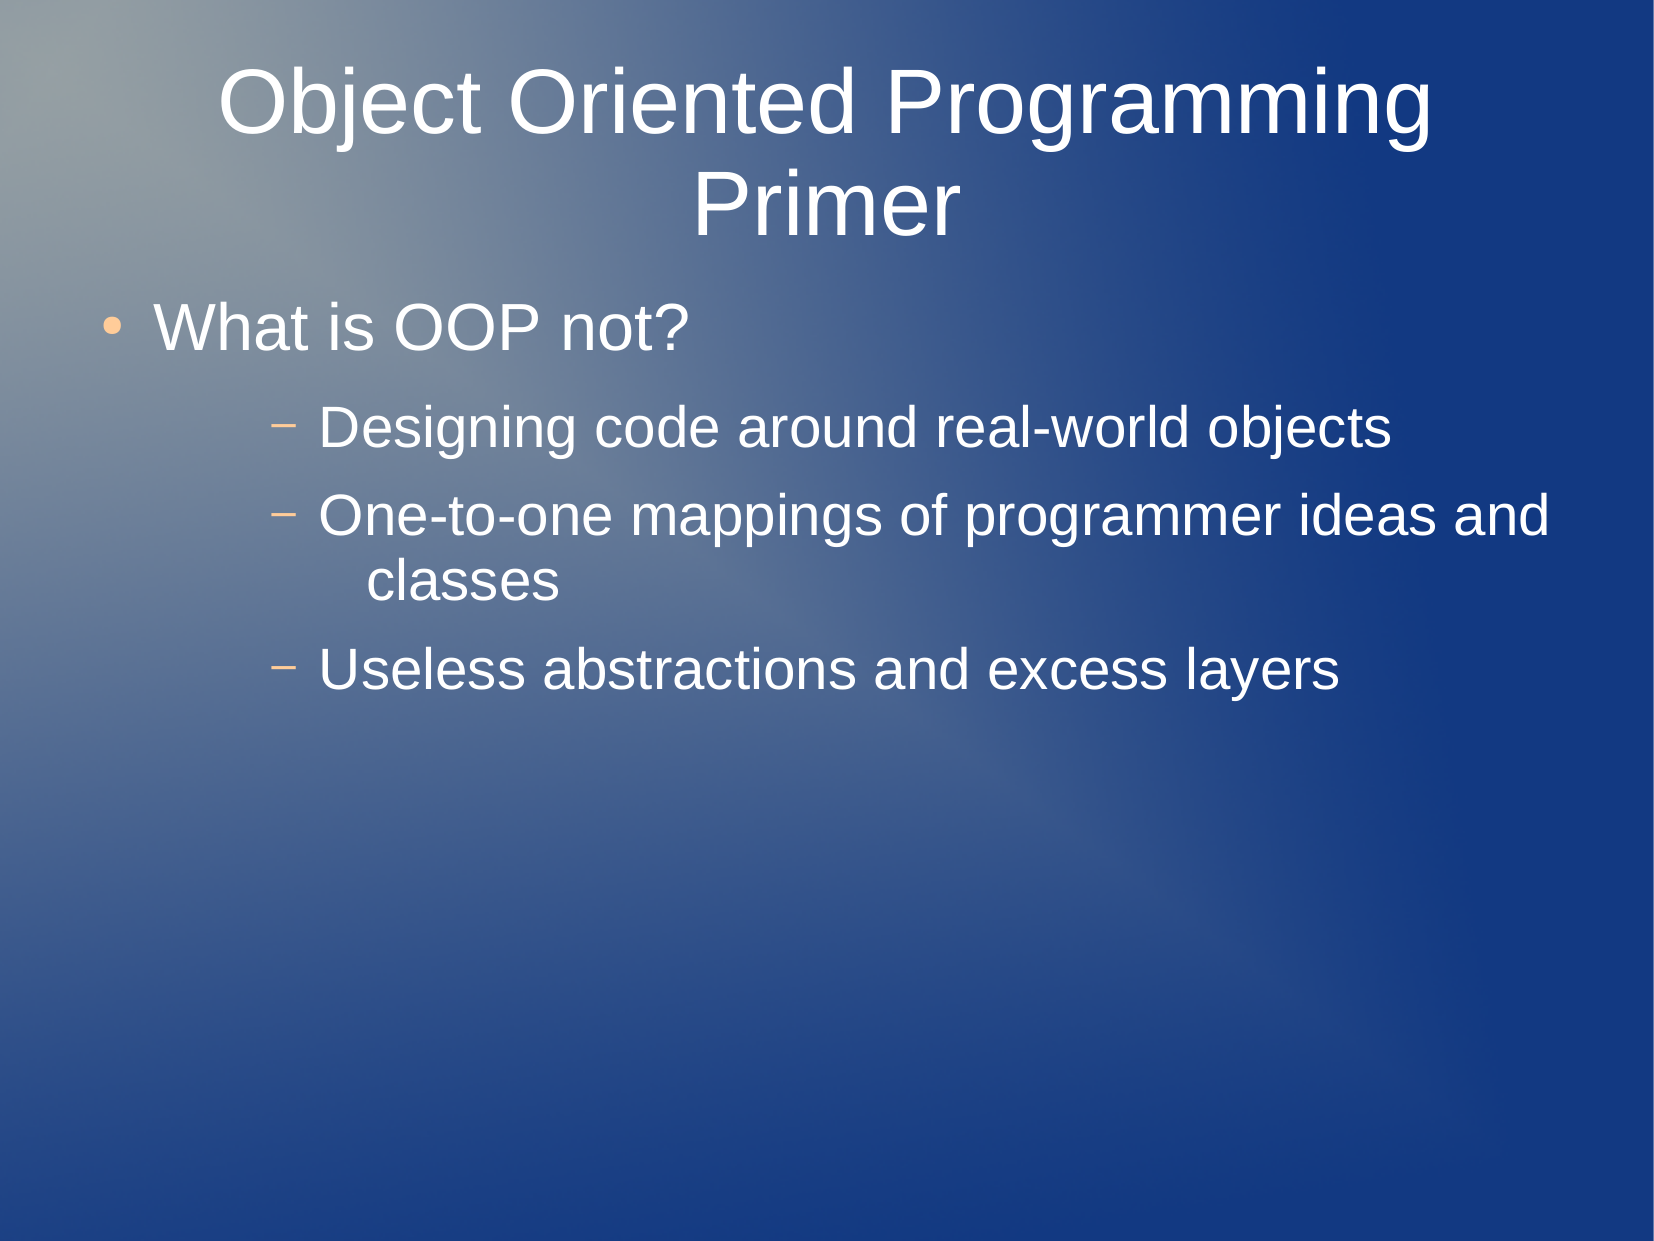

# Object Oriented Programming Primer
What is OOP not?
Designing code around real-world objects
One-to-one mappings of programmer ideas and classes
Useless abstractions and excess layers